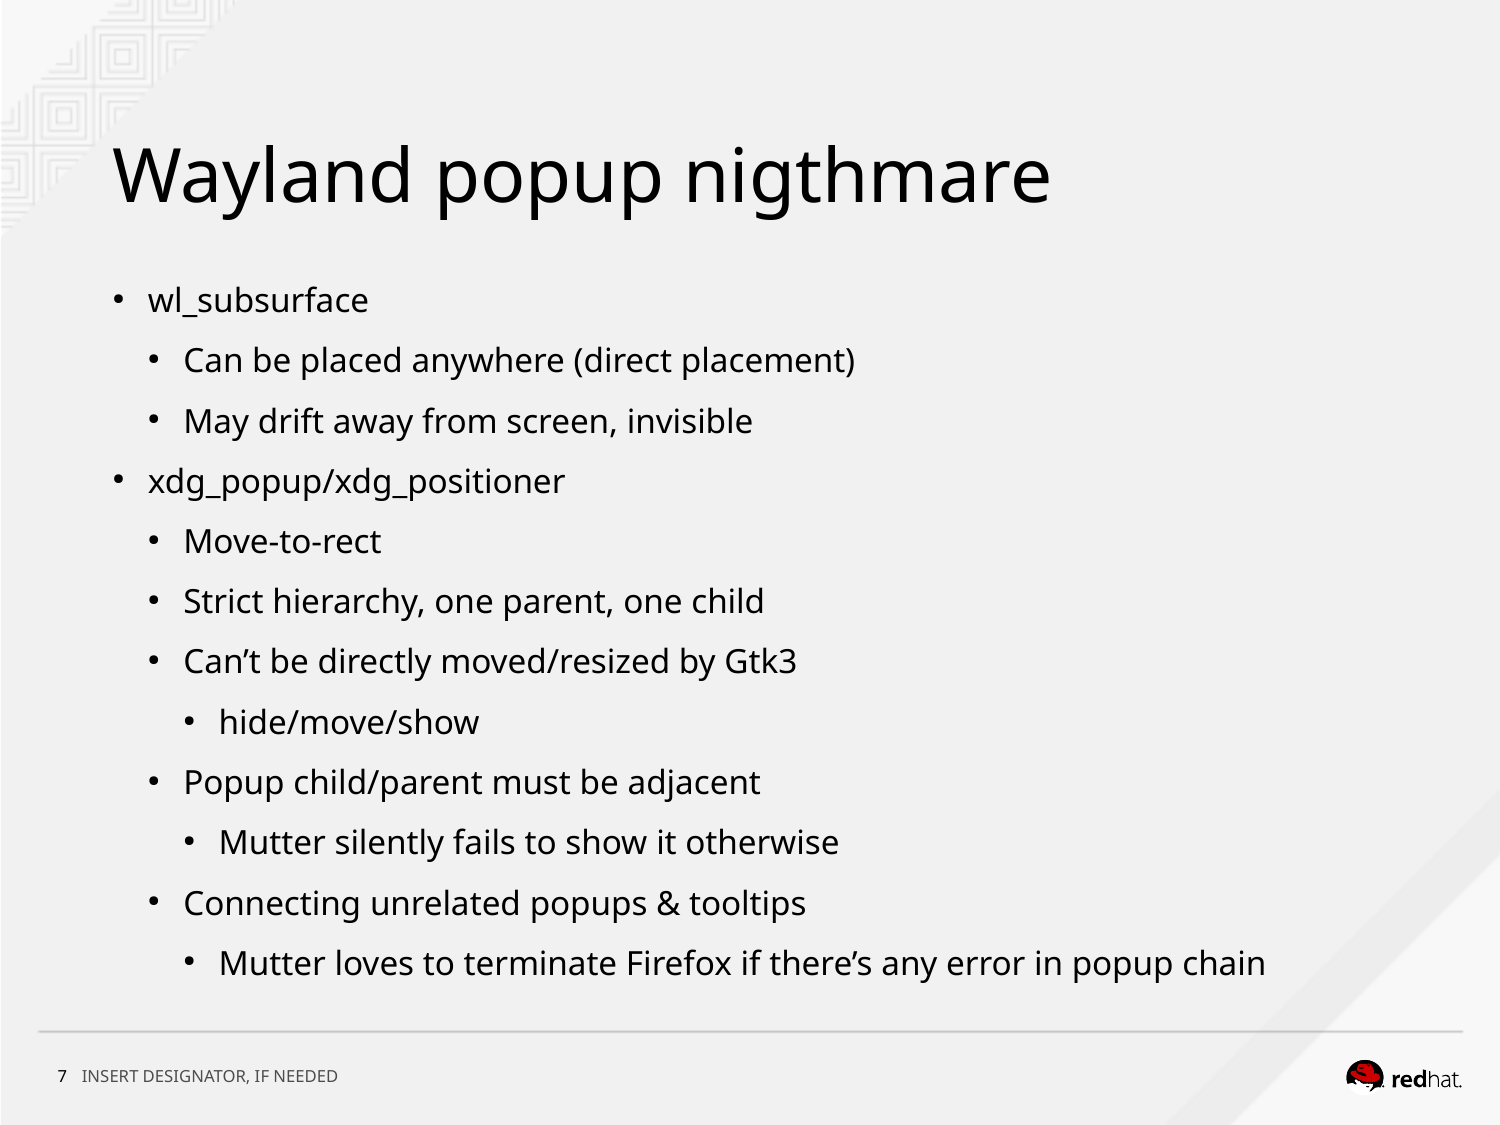

# Wayland popup nigthmare
wl_subsurface
Can be placed anywhere (direct placement)
May drift away from screen, invisible
xdg_popup/xdg_positioner
Move-to-rect
Strict hierarchy, one parent, one child
Can’t be directly moved/resized by Gtk3
hide/move/show
Popup child/parent must be adjacent
Mutter silently fails to show it otherwise
Connecting unrelated popups & tooltips
Mutter loves to terminate Firefox if there’s any error in popup chain
7
INSERT DESIGNATOR, IF NEEDED